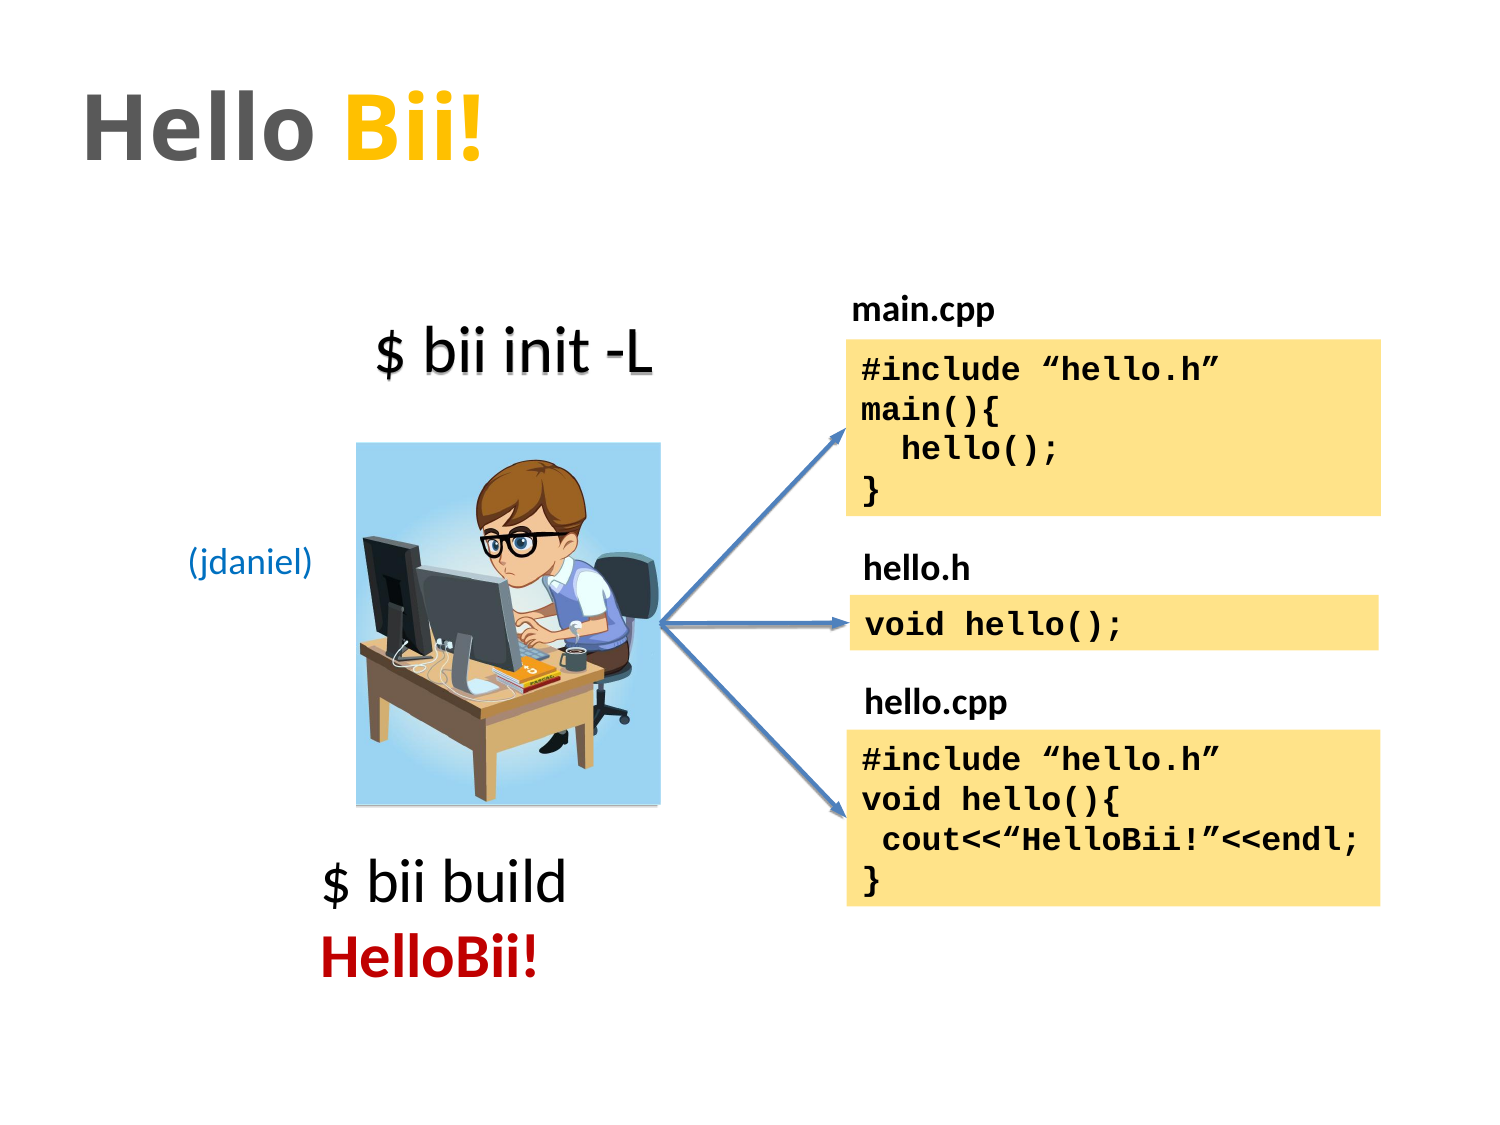

Hello Bii!
main.cpp
#include “hello.h”
main(){
 hello();
}
hello.h
void hello();
hello.cpp
#include “hello.h”
void hello(){
 cout<<“HelloBii!”<<endl;
}
# $ bii init -L
(jdaniel)
$ bii build
HelloBii!